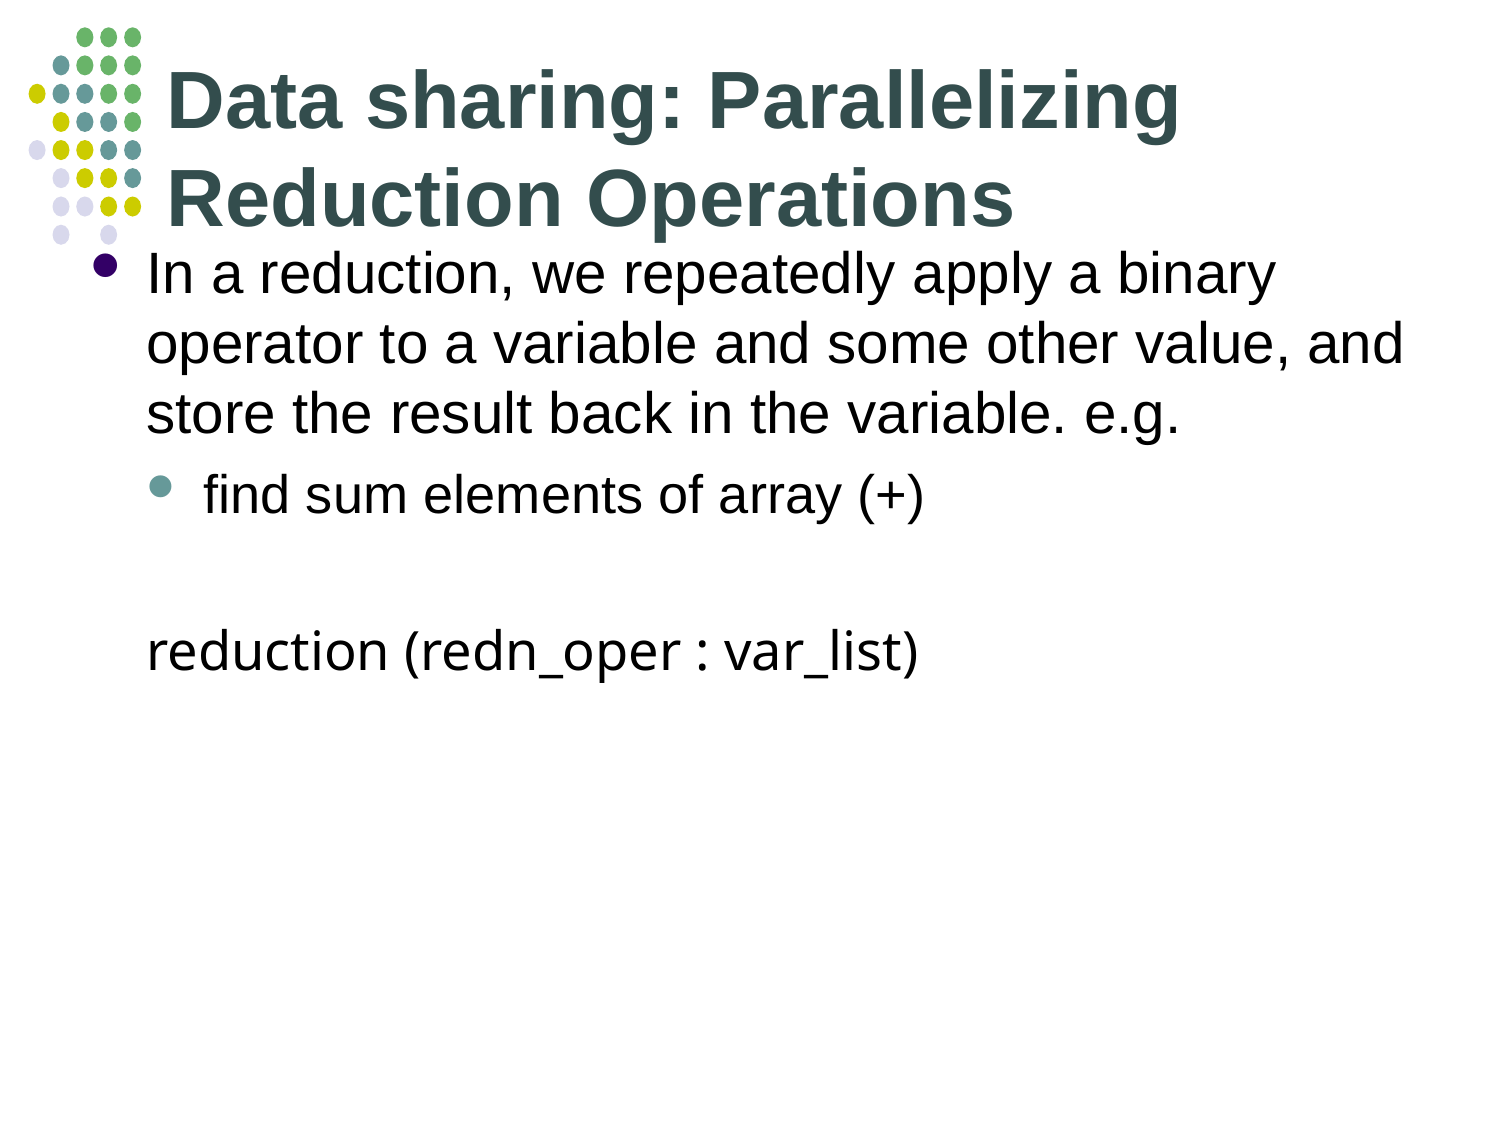

# Data sharing: Parallelizing Reduction Operations
In a reduction, we repeatedly apply a binary operator to a variable and some other value, and store the result back in the variable. e.g.
find sum elements of array (+)
reduction (redn_oper : var_list)